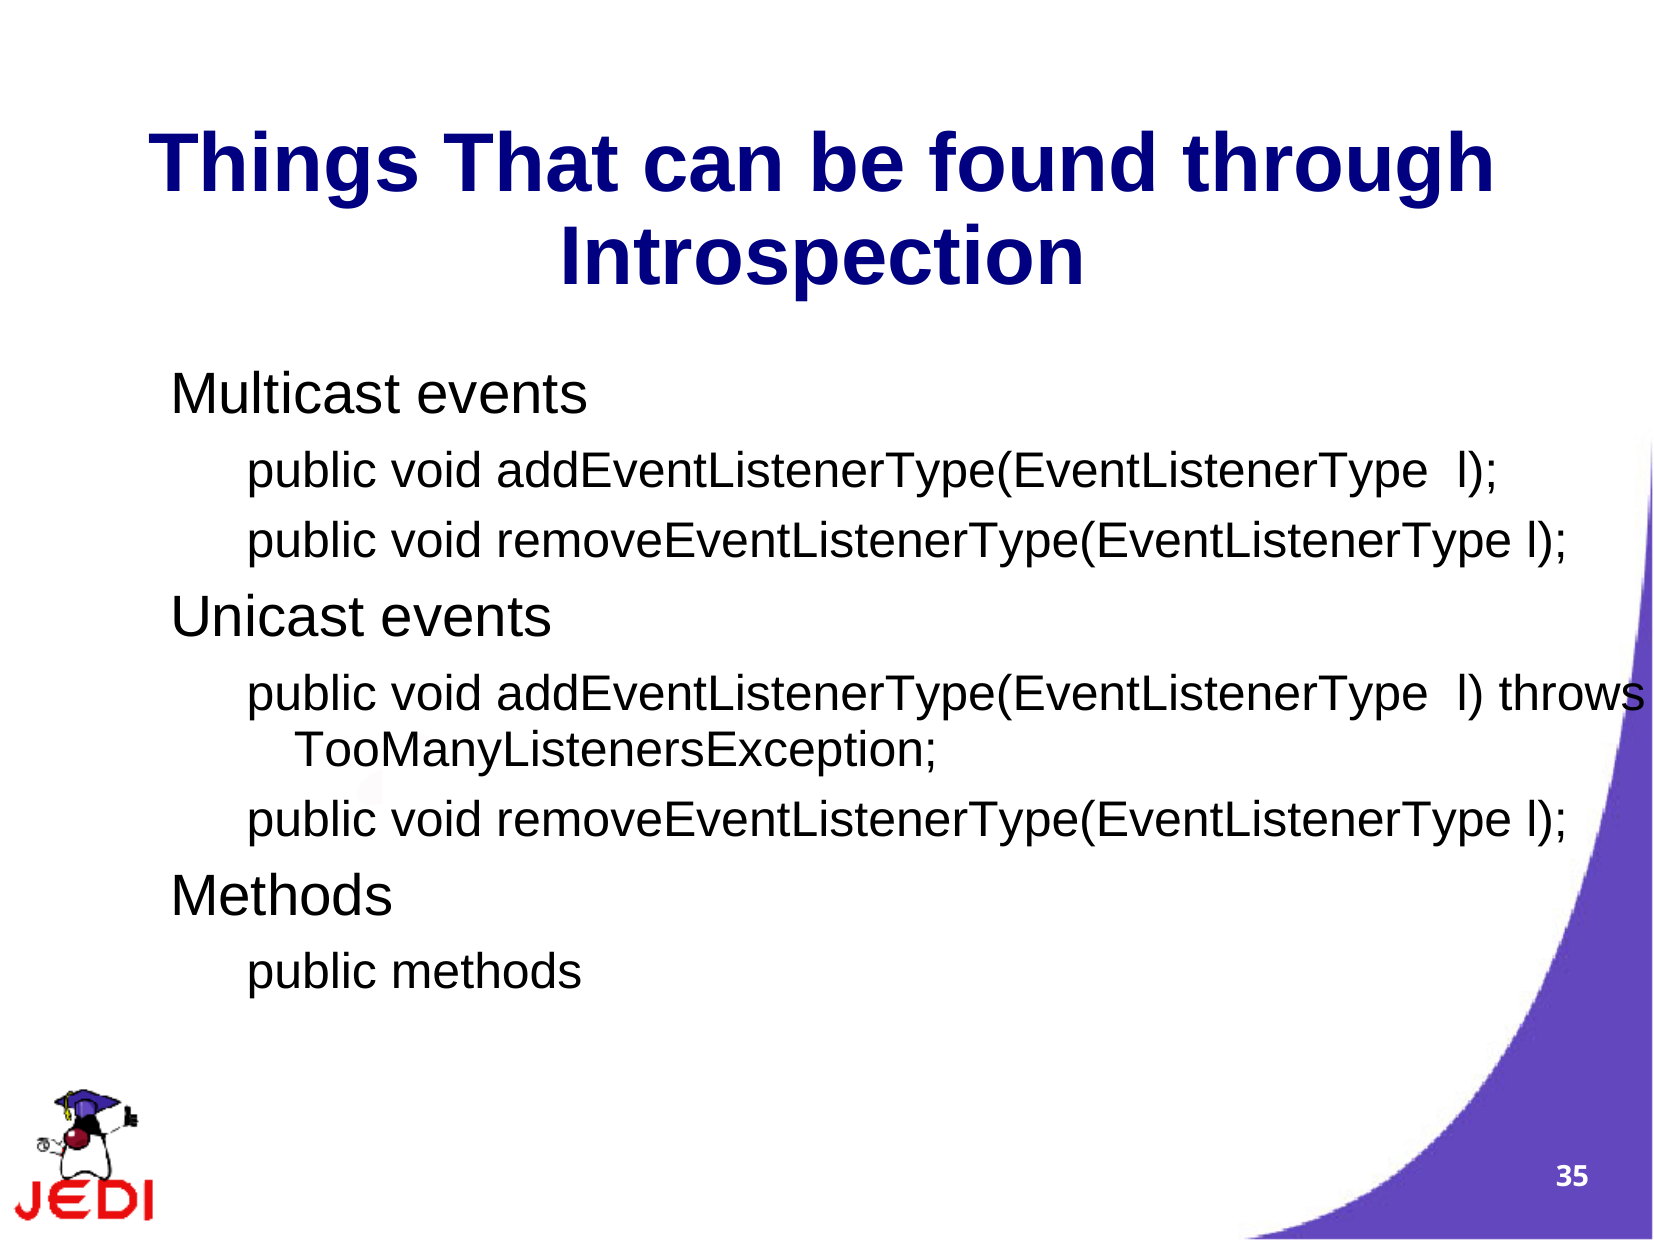

# Things That can be found through Introspection
Multicast events
public void addEventListenerType(EventListenerType l);
public void removeEventListenerType(EventListenerType l);
Unicast events
public void addEventListenerType(EventListenerType l) throws TooManyListenersException;
public void removeEventListenerType(EventListenerType l);
Methods
public methods